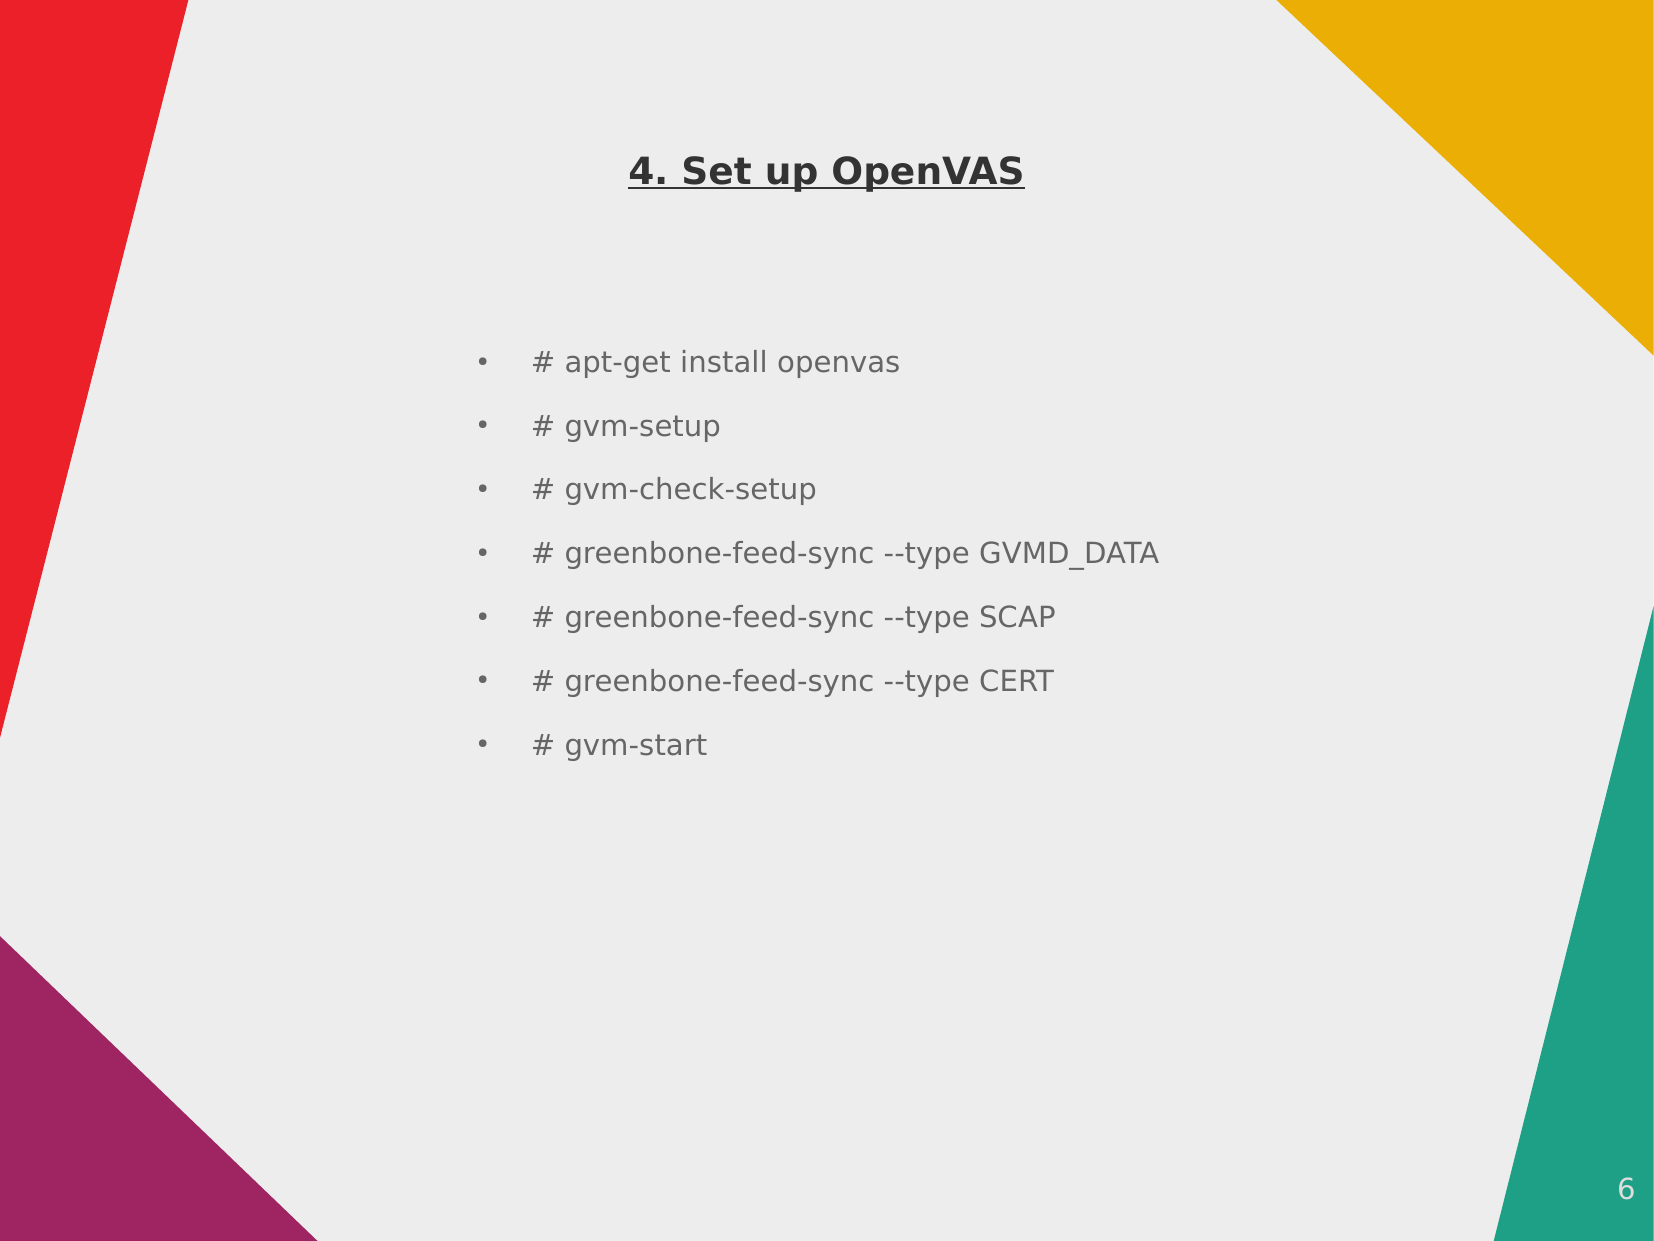

# 4. Set up OpenVAS
# apt-get install openvas
# gvm-setup
# gvm-check-setup
# greenbone-feed-sync --type GVMD_DATA
# greenbone-feed-sync --type SCAP
# greenbone-feed-sync --type CERT
# gvm-start
6